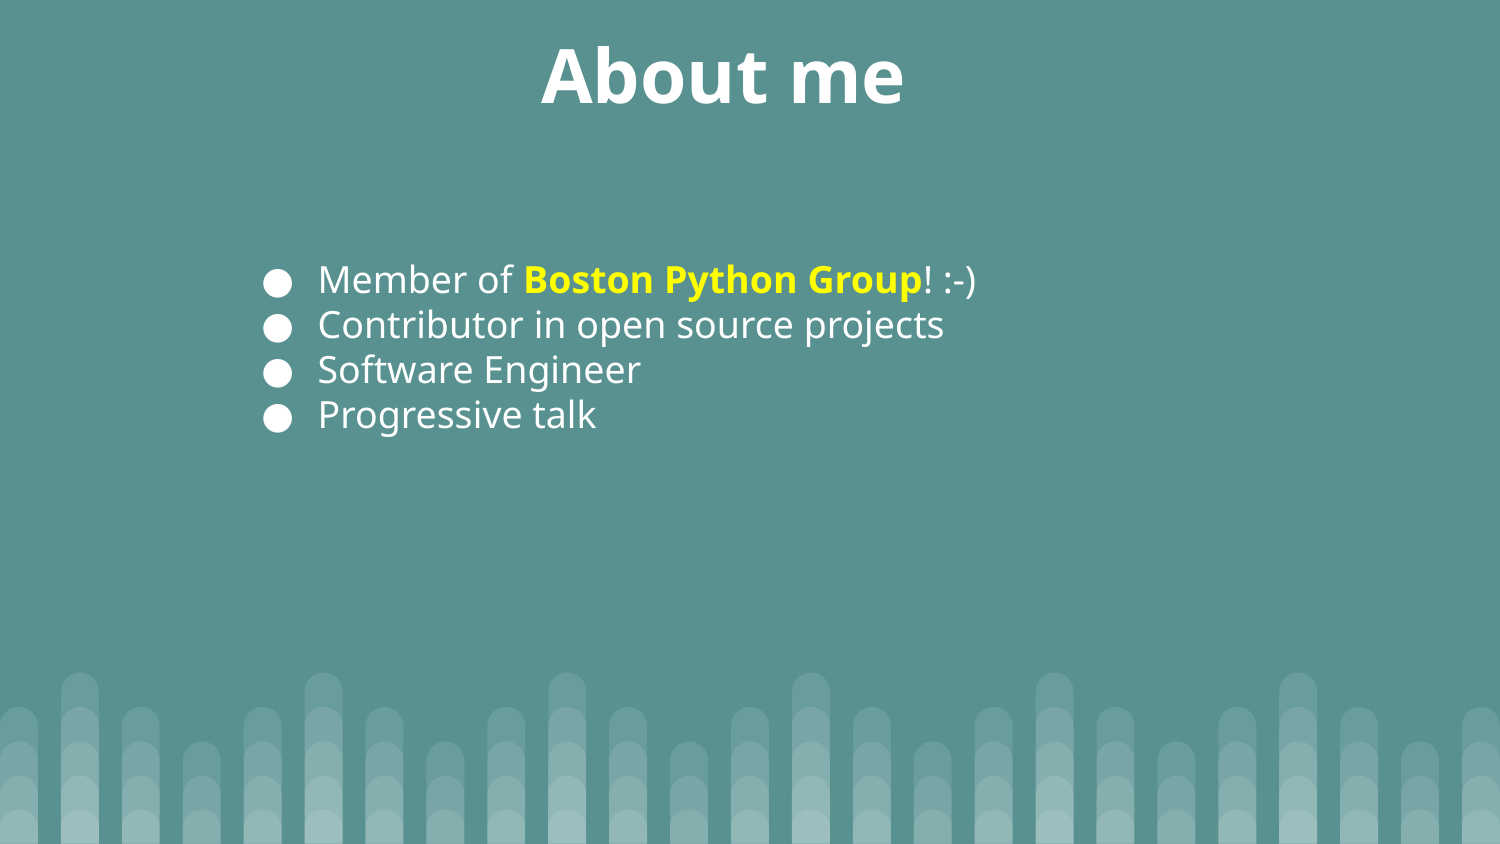

# About me
Member of Boston Python Group! :-)
Contributor in open source projects
Software Engineer
Progressive talk